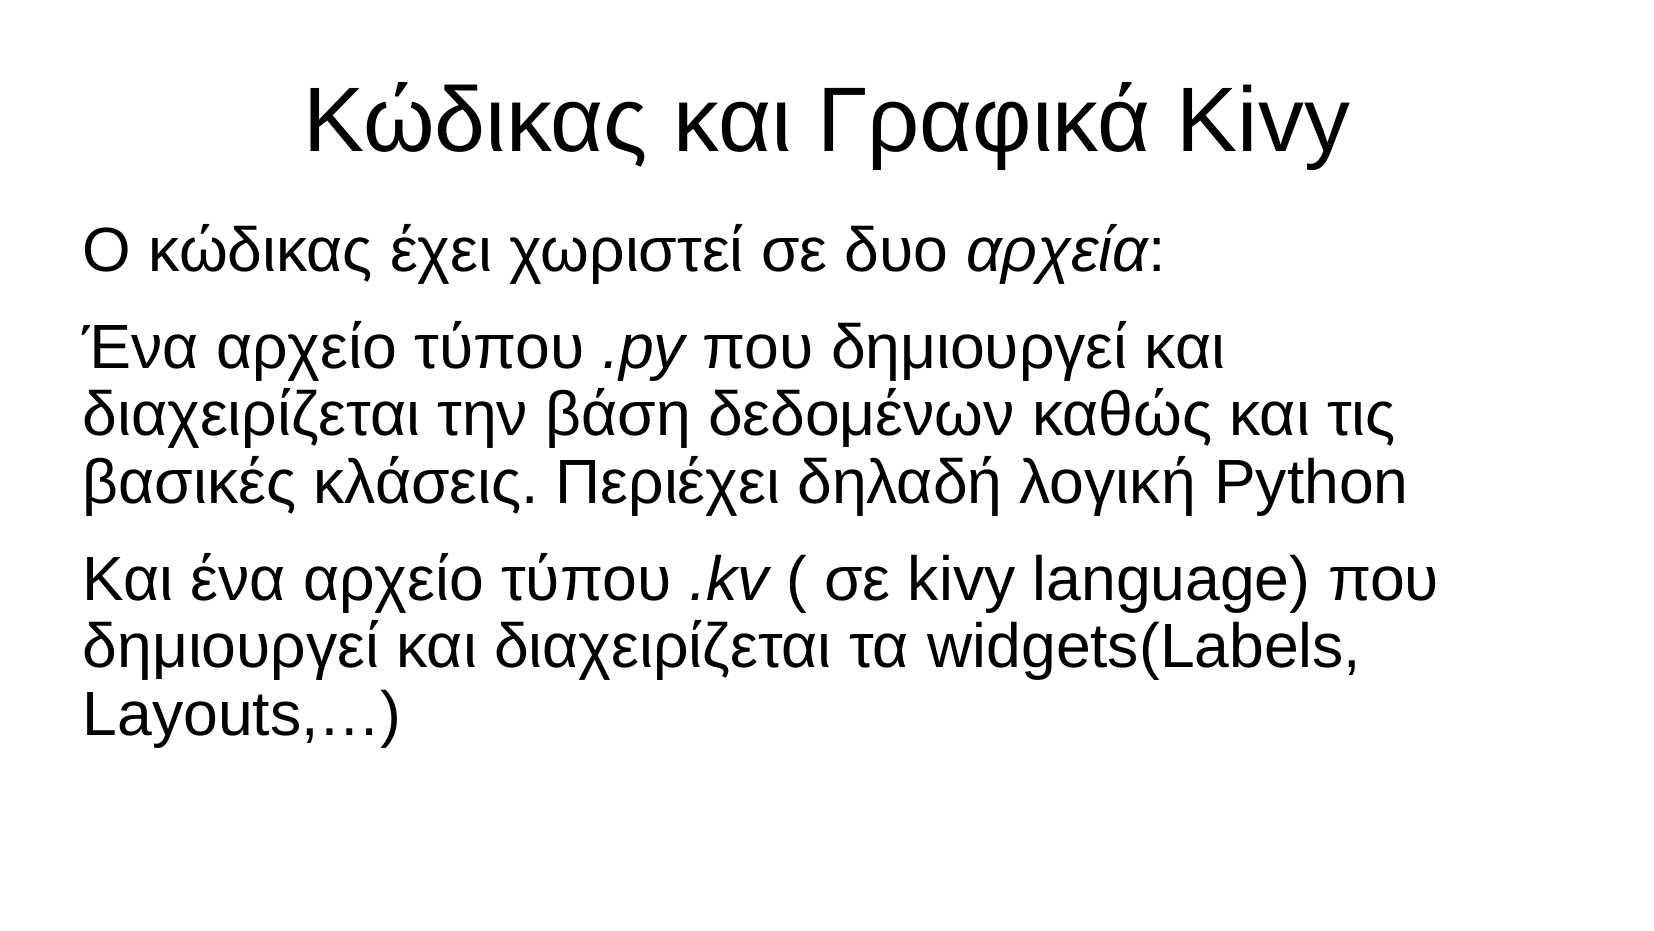

# Κώδικας και Γραφικά Kivy
O κώδικας έχει χωριστεί σε δυο αρχεία:
Ένα αρχείο τύπου .py που δημιουργεί και διαχειρίζεται την βάση δεδομένων καθώς και τις βασικές κλάσεις. Περιέχει δηλαδή λογική Python
Και ένα αρχείο τύπου .kv ( σε kivy language) που δημιουργεί και διαχειρίζεται τα widgets(Labels, Layouts,…)